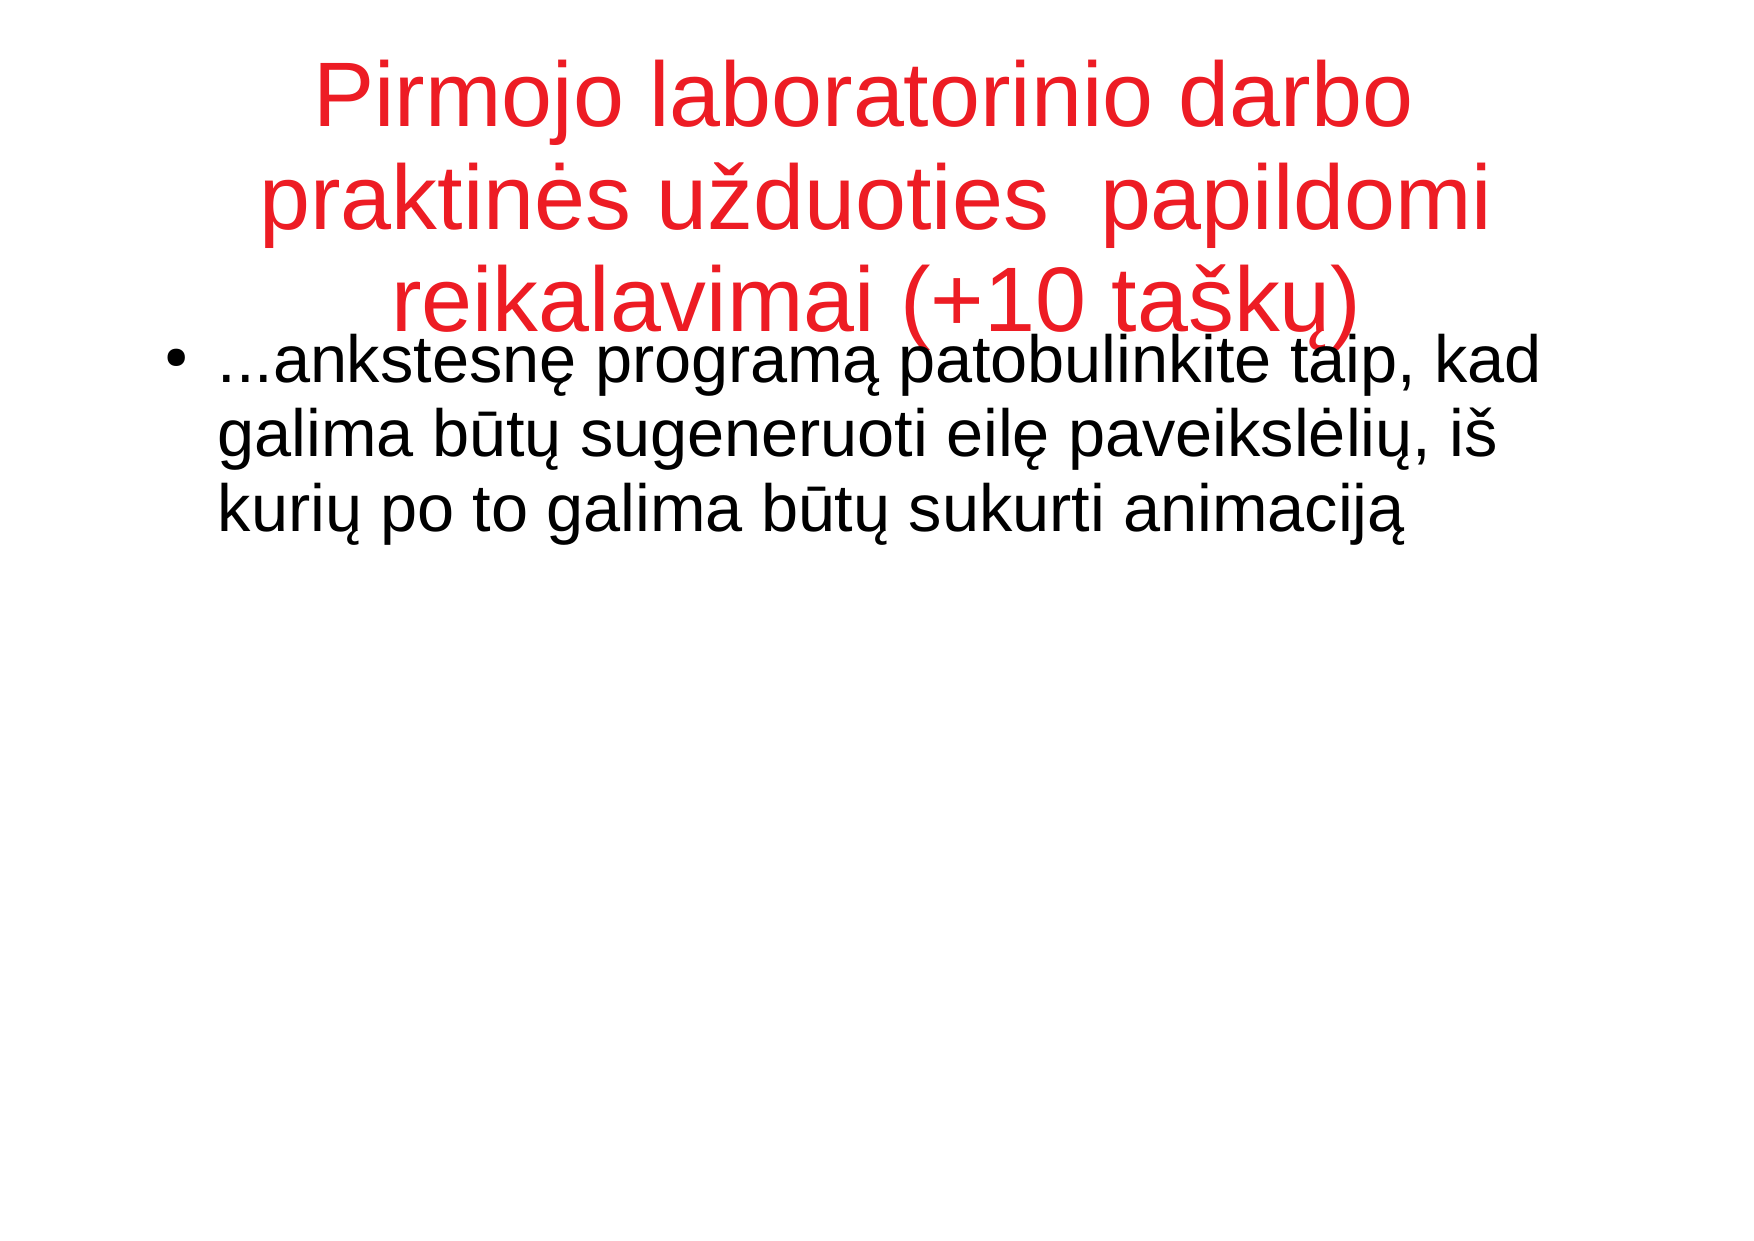

# Pirmojo laboratorinio darbo praktinės užduoties papildomi reikalavimai (+10 taškų)
...ankstesnę programą patobulinkite taip, kad galima būtų sugeneruoti eilę paveikslėlių, iš kurių po to galima būtų sukurti animaciją